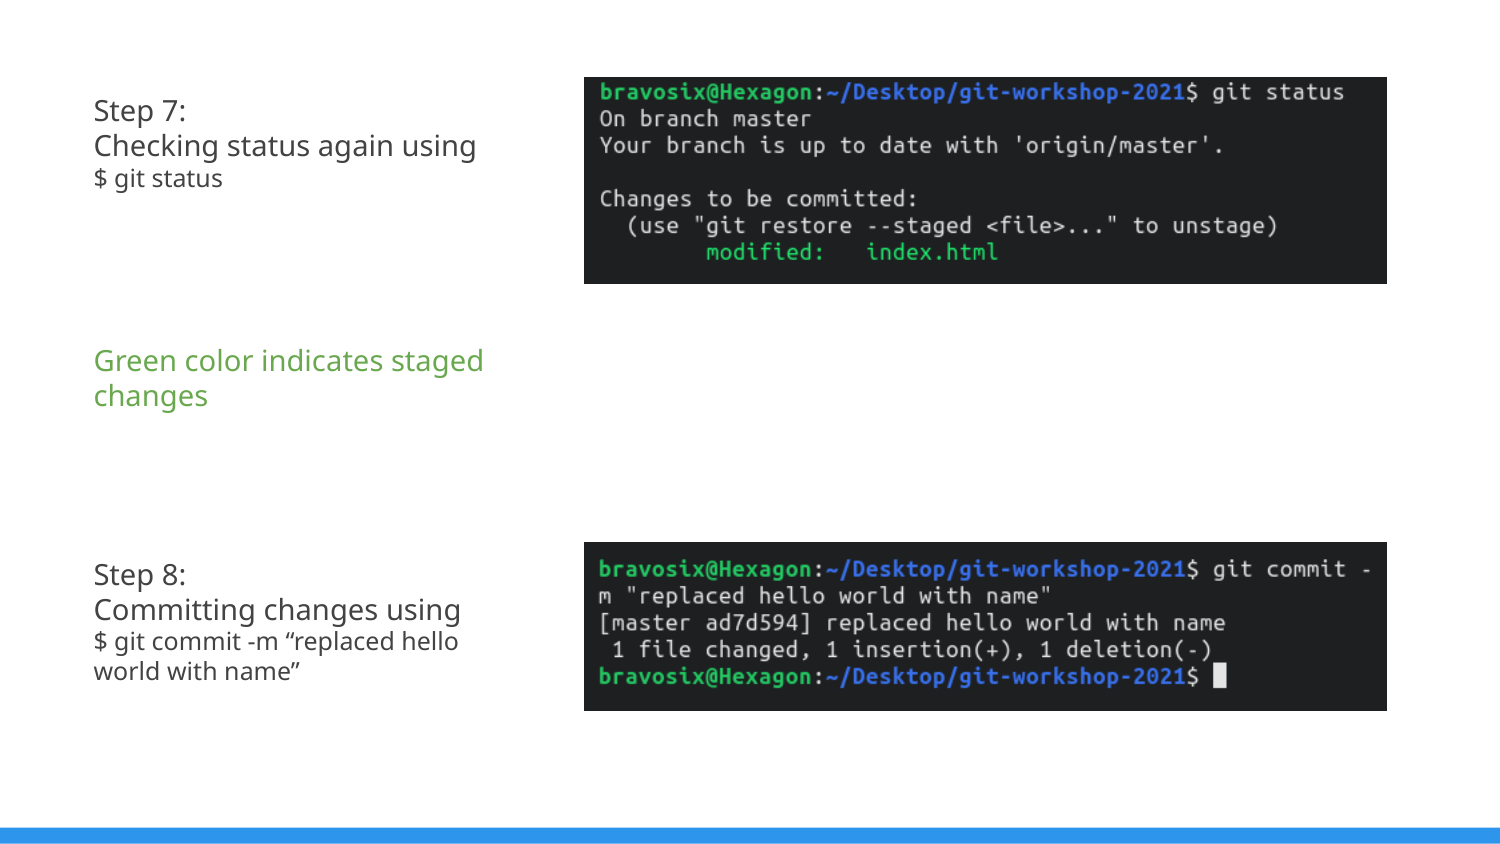

Step 7:
Checking status again using
$ git status
Green color indicates staged changes
Step 8:
Committing changes using
$ git commit -m “replaced hello world with name”